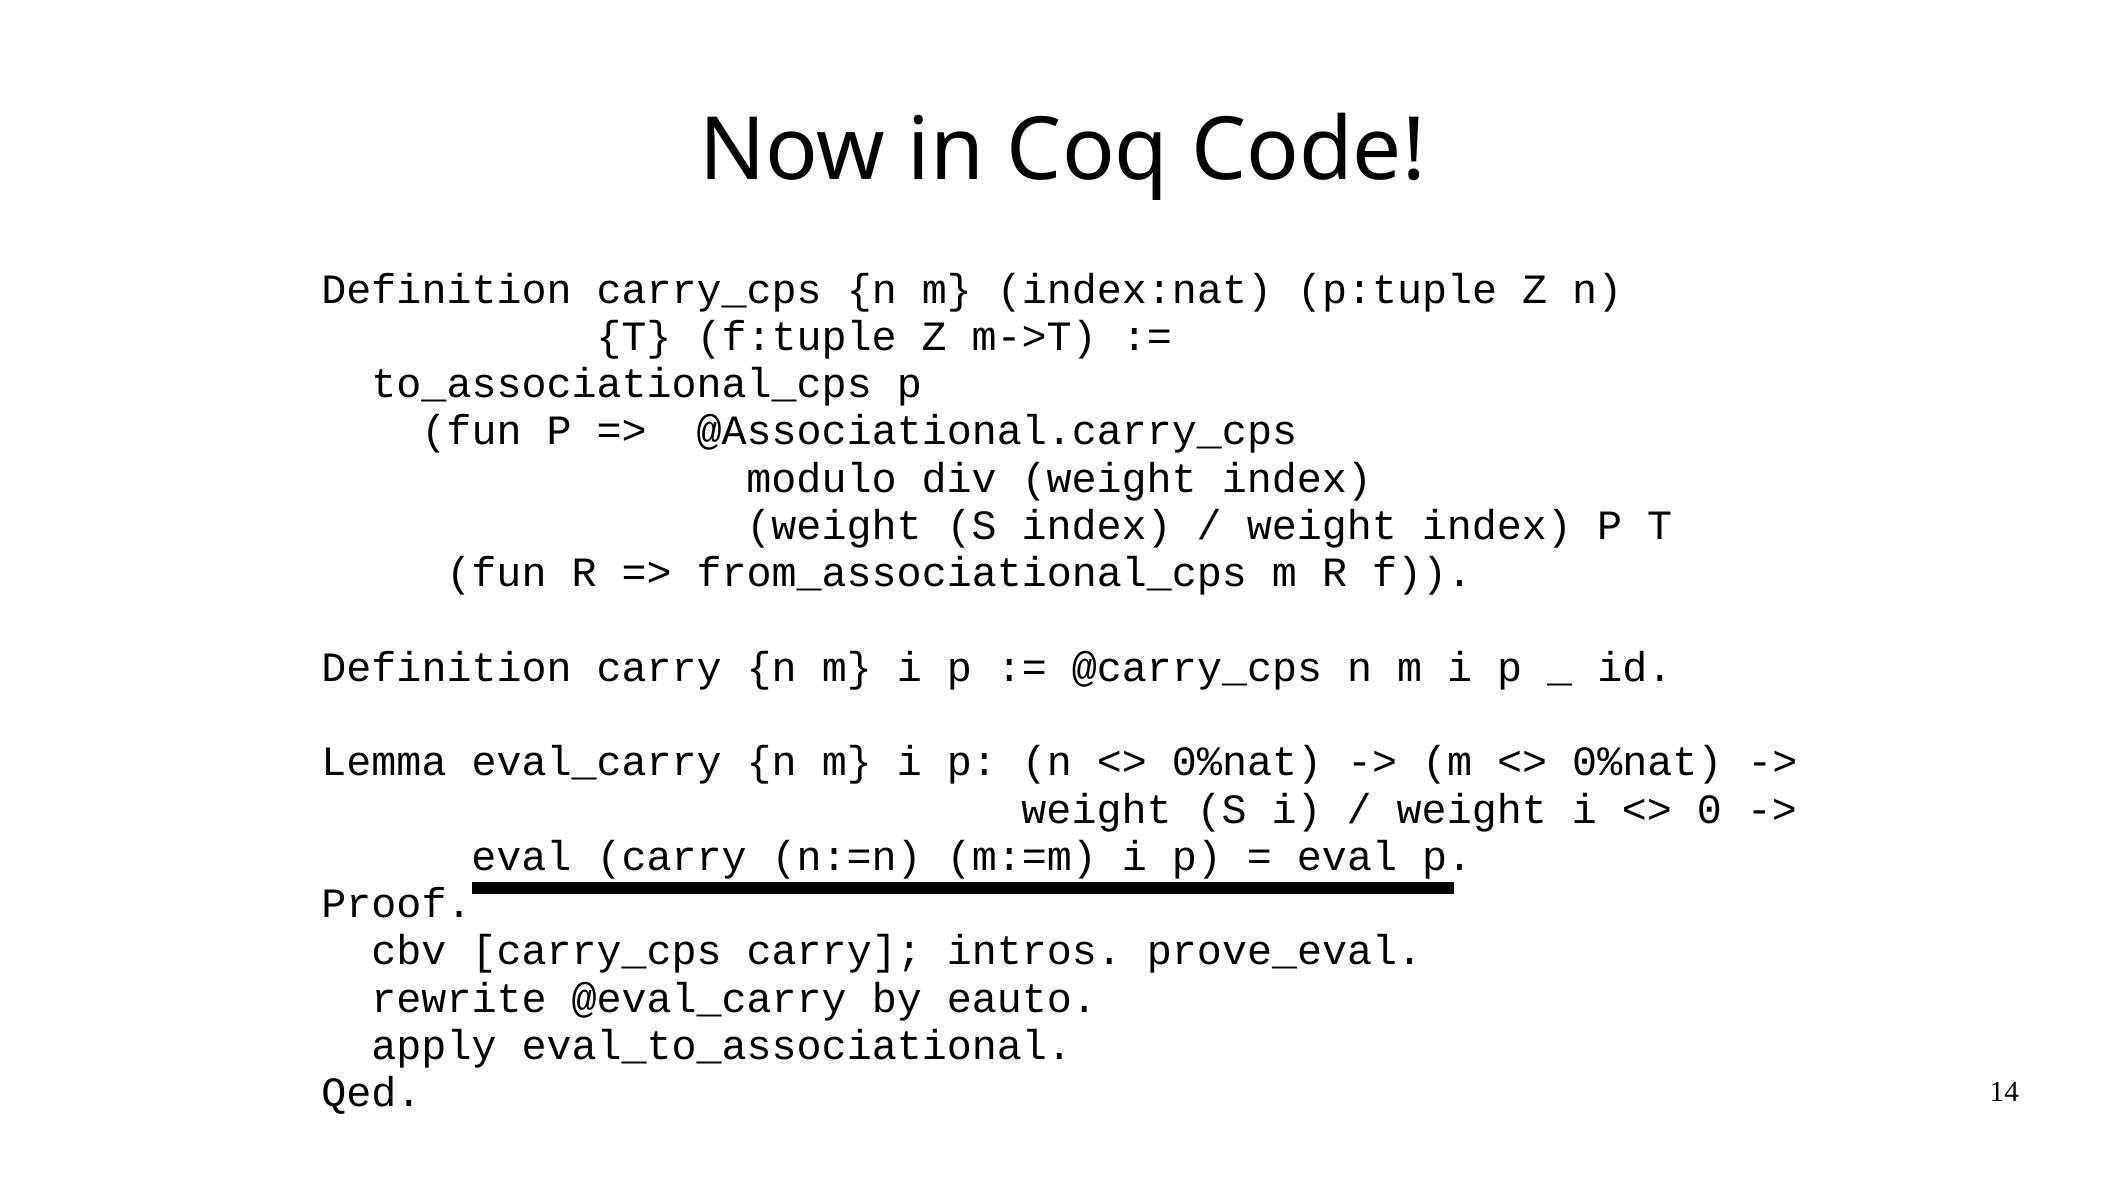

# Now in Coq Code!
Definition carry_cps {n m} (index:nat) (p:tuple Z n)
 {T} (f:tuple Z m->T) :=
 to_associational_cps p
 (fun P => @Associational.carry_cps
 modulo div (weight index)
 (weight (S index) / weight index) P T
 (fun R => from_associational_cps m R f)).
Definition carry {n m} i p := @carry_cps n m i p _ id.
Lemma eval_carry {n m} i p: (n <> 0%nat) -> (m <> 0%nat) ->
 weight (S i) / weight i <> 0 ->
 eval (carry (n:=n) (m:=m) i p) = eval p.
Proof.
 cbv [carry_cps carry]; intros. prove_eval.
 rewrite @eval_carry by eauto.
 apply eval_to_associational.
Qed.
14